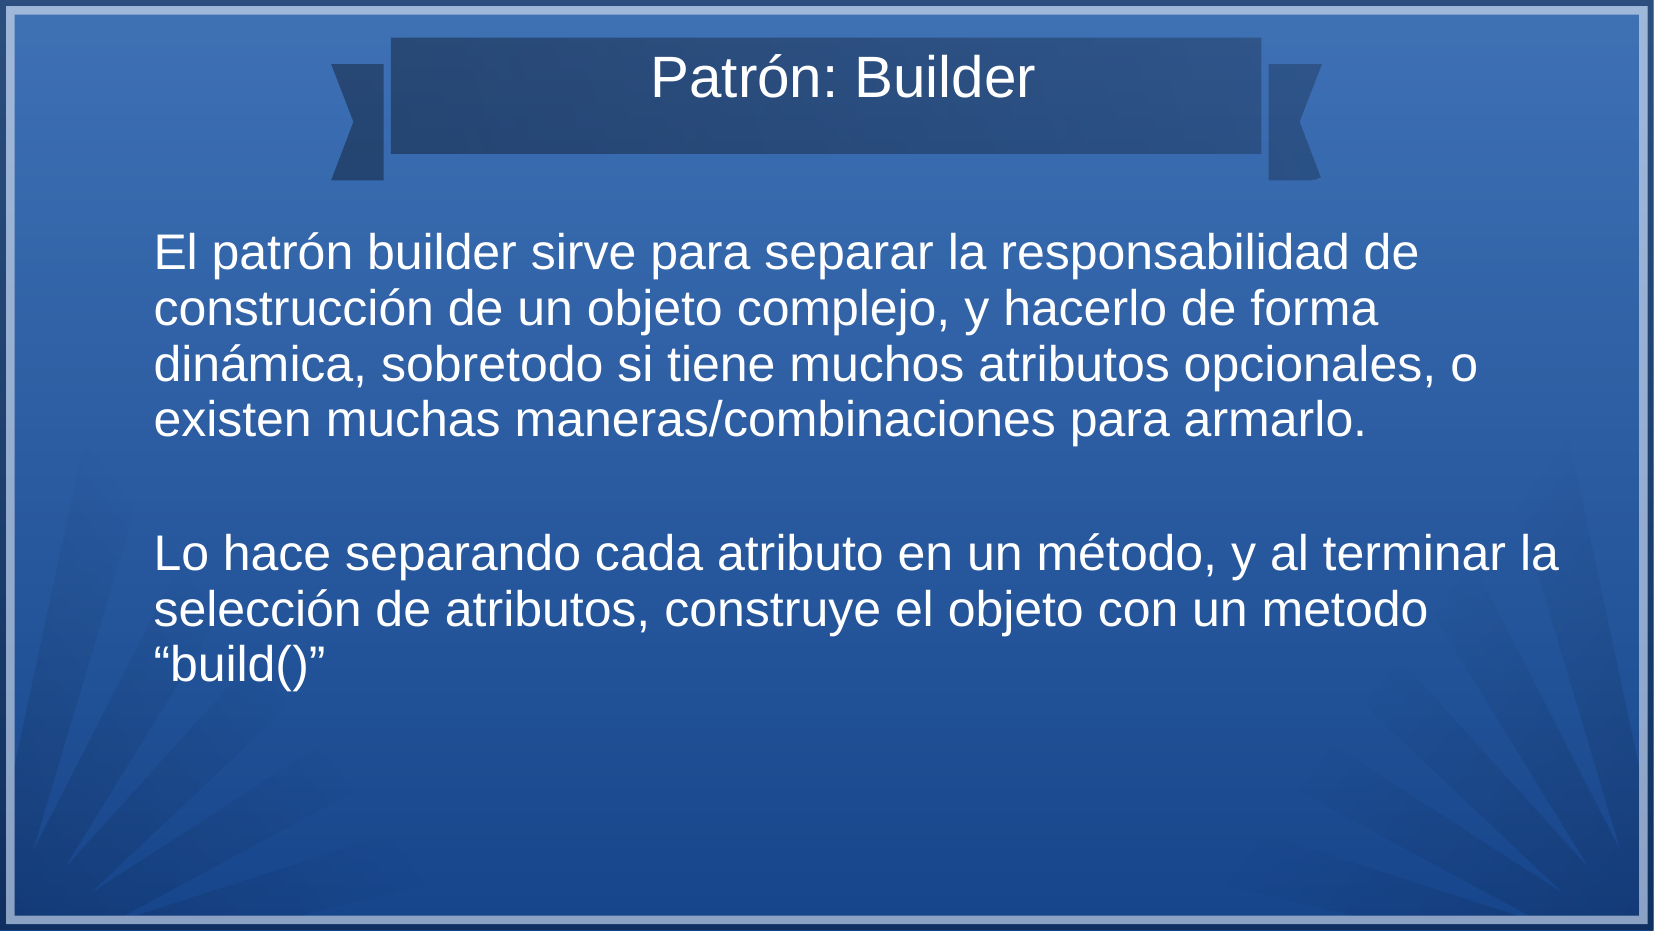

Patrón: Builder
# El patrón builder sirve para separar la responsabilidad de construcción de un objeto complejo, y hacerlo de forma dinámica, sobretodo si tiene muchos atributos opcionales, o existen muchas maneras/combinaciones para armarlo.
Lo hace separando cada atributo en un método, y al terminar la selección de atributos, construye el objeto con un metodo “build()”